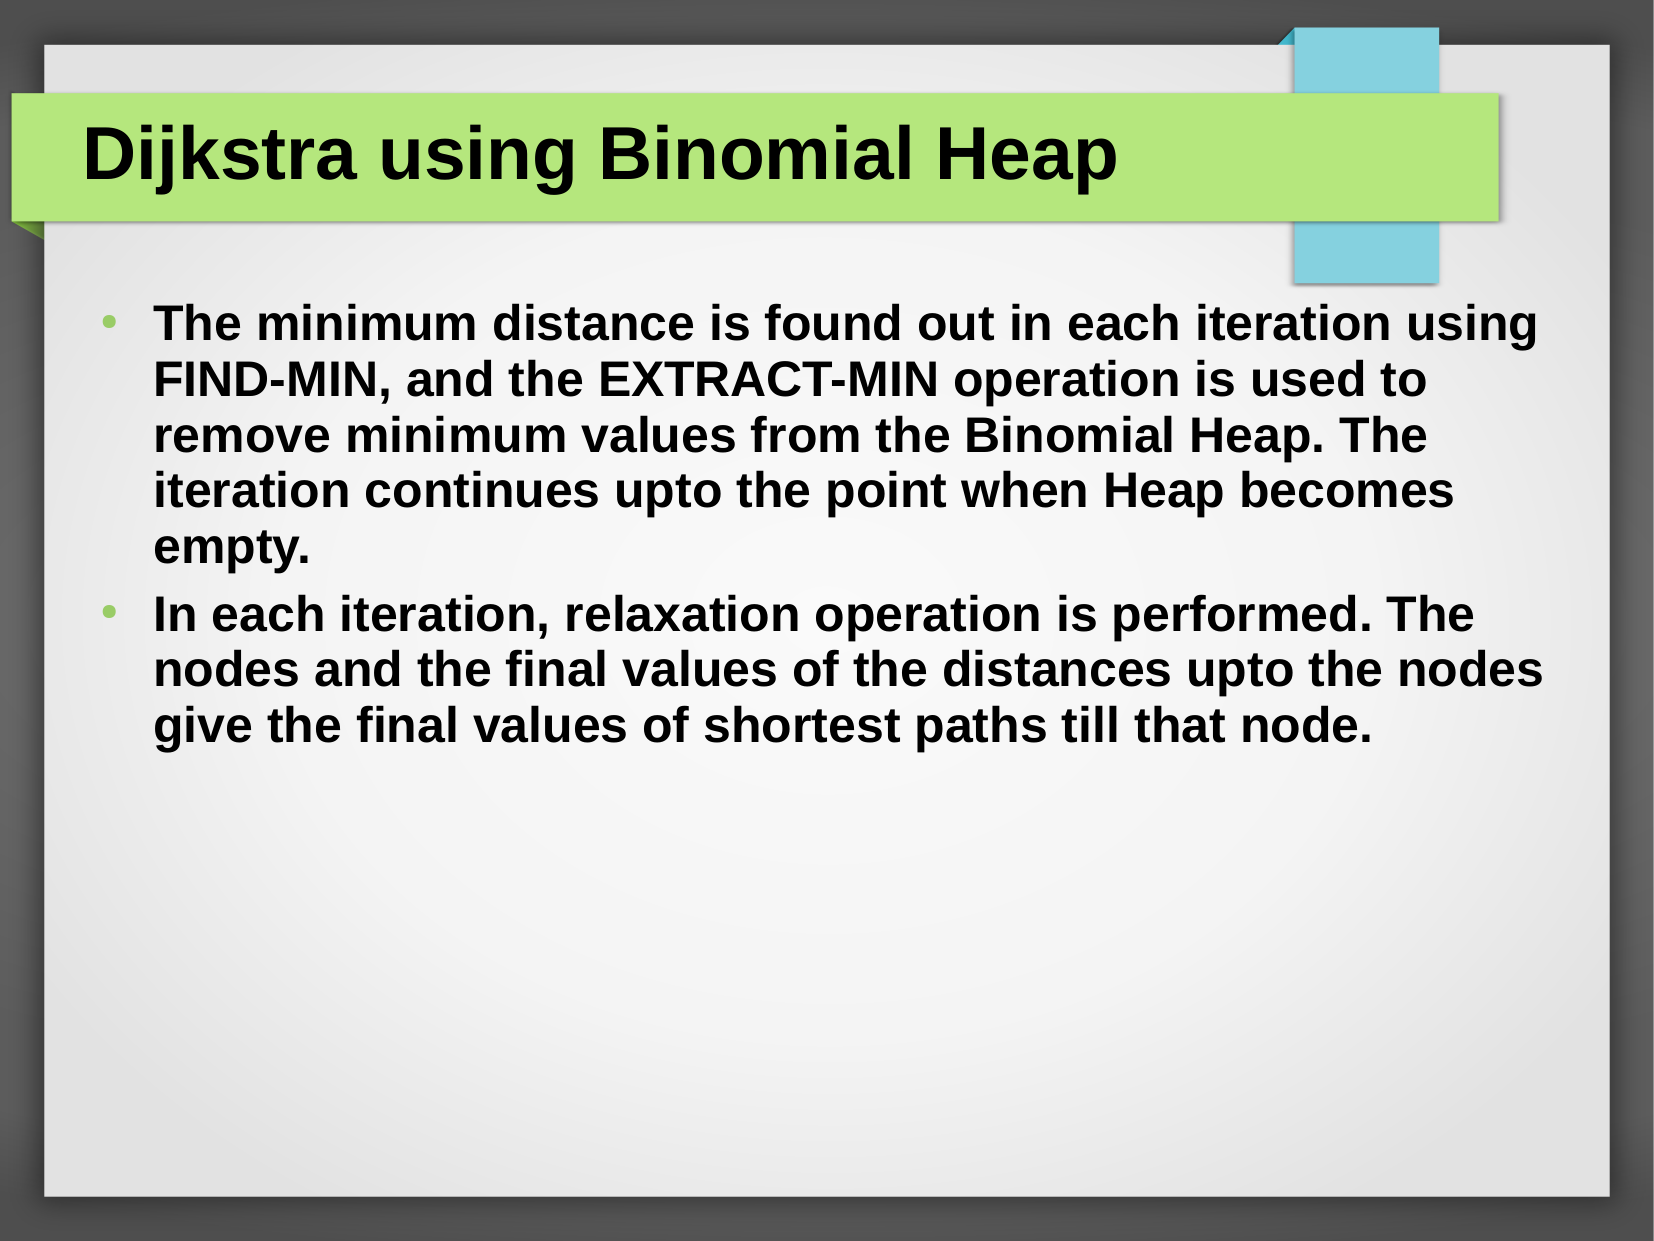

# Dijkstra using Binomial Heap
The minimum distance is found out in each iteration using FIND-MIN, and the EXTRACT-MIN operation is used to remove minimum values from the Binomial Heap. The iteration continues upto the point when Heap becomes empty.
In each iteration, relaxation operation is performed. The nodes and the final values of the distances upto the nodes give the final values of shortest paths till that node.